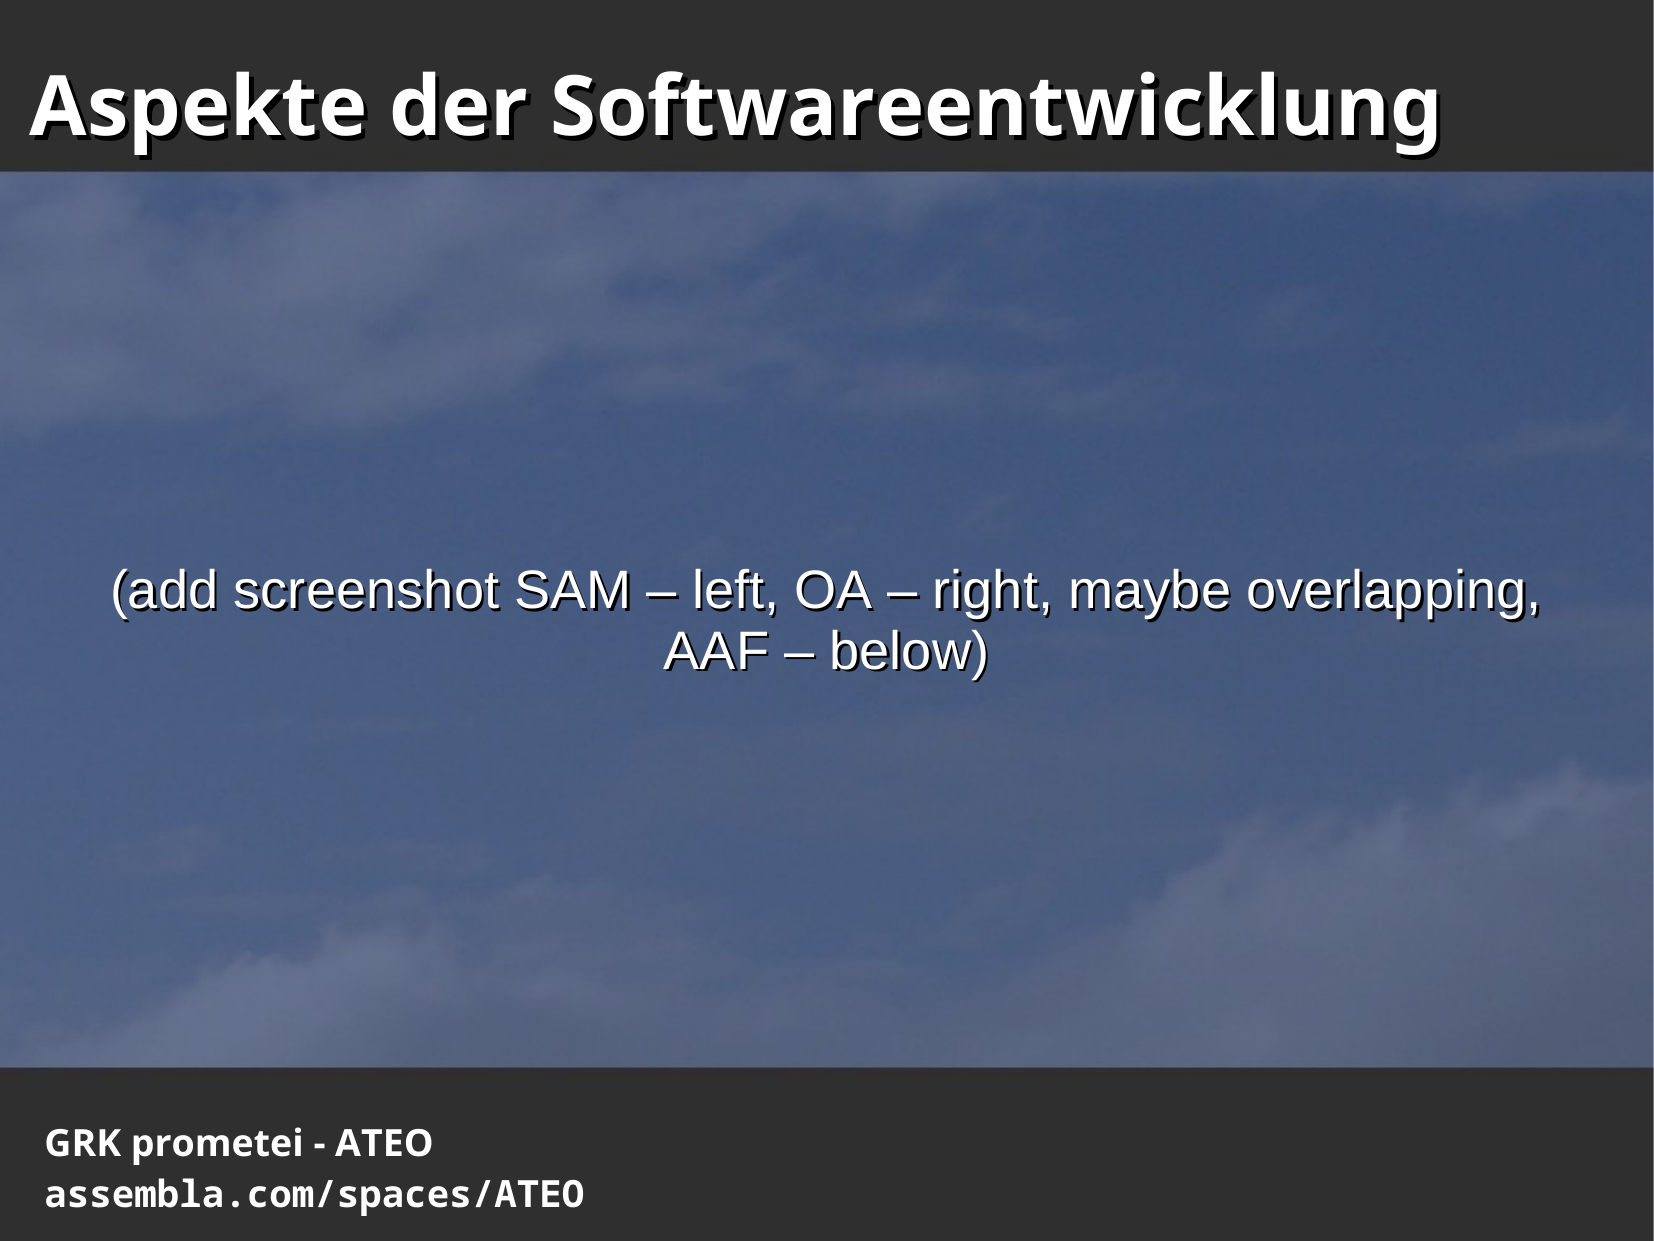

# Aspekte der Softwareentwicklung
(add screenshot SAM – left, OA – right, maybe overlapping,
AAF – below)